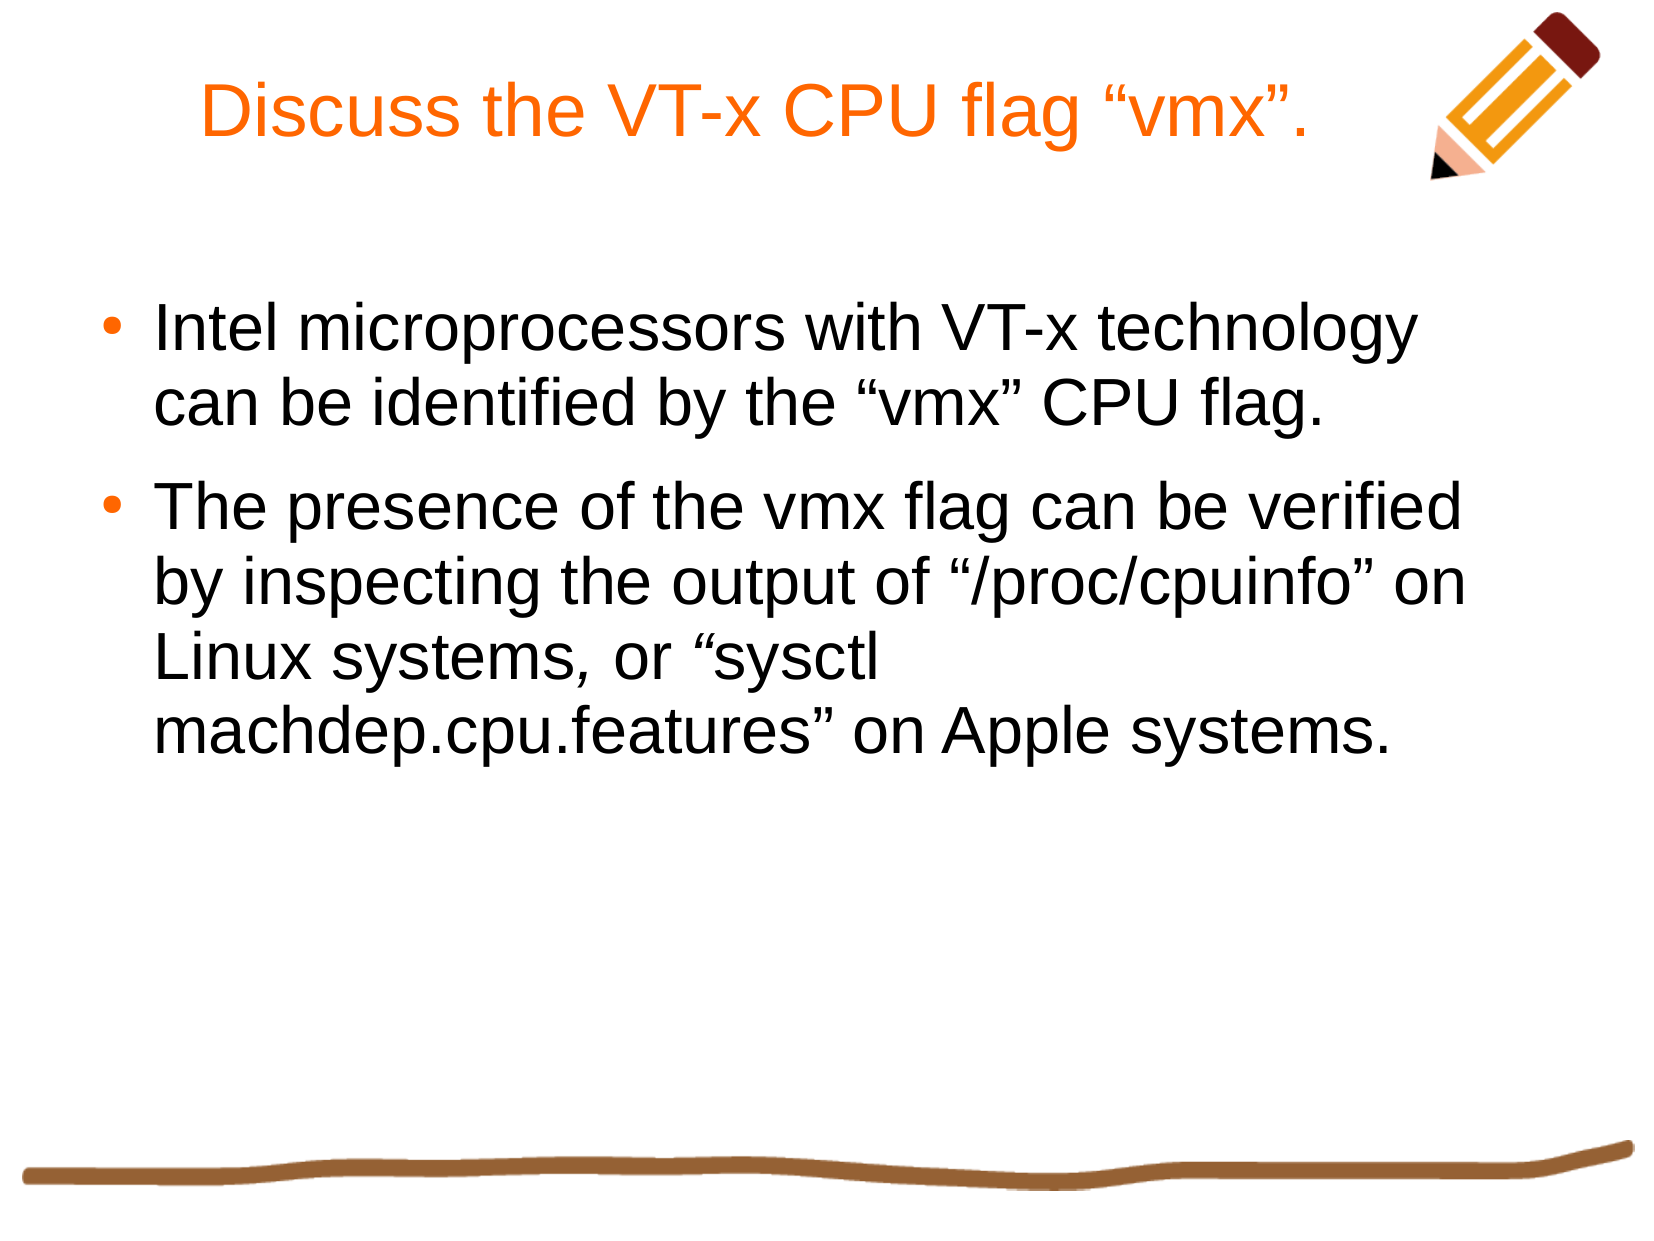

# Discuss the VT-x CPU flag “vmx”.
Intel microprocessors with VT-x technology can be identified by the “vmx” CPU flag.
The presence of the vmx flag can be verified by inspecting the output of “/proc/cpuinfo” on Linux systems, or “sysctl machdep.cpu.features” on Apple systems.